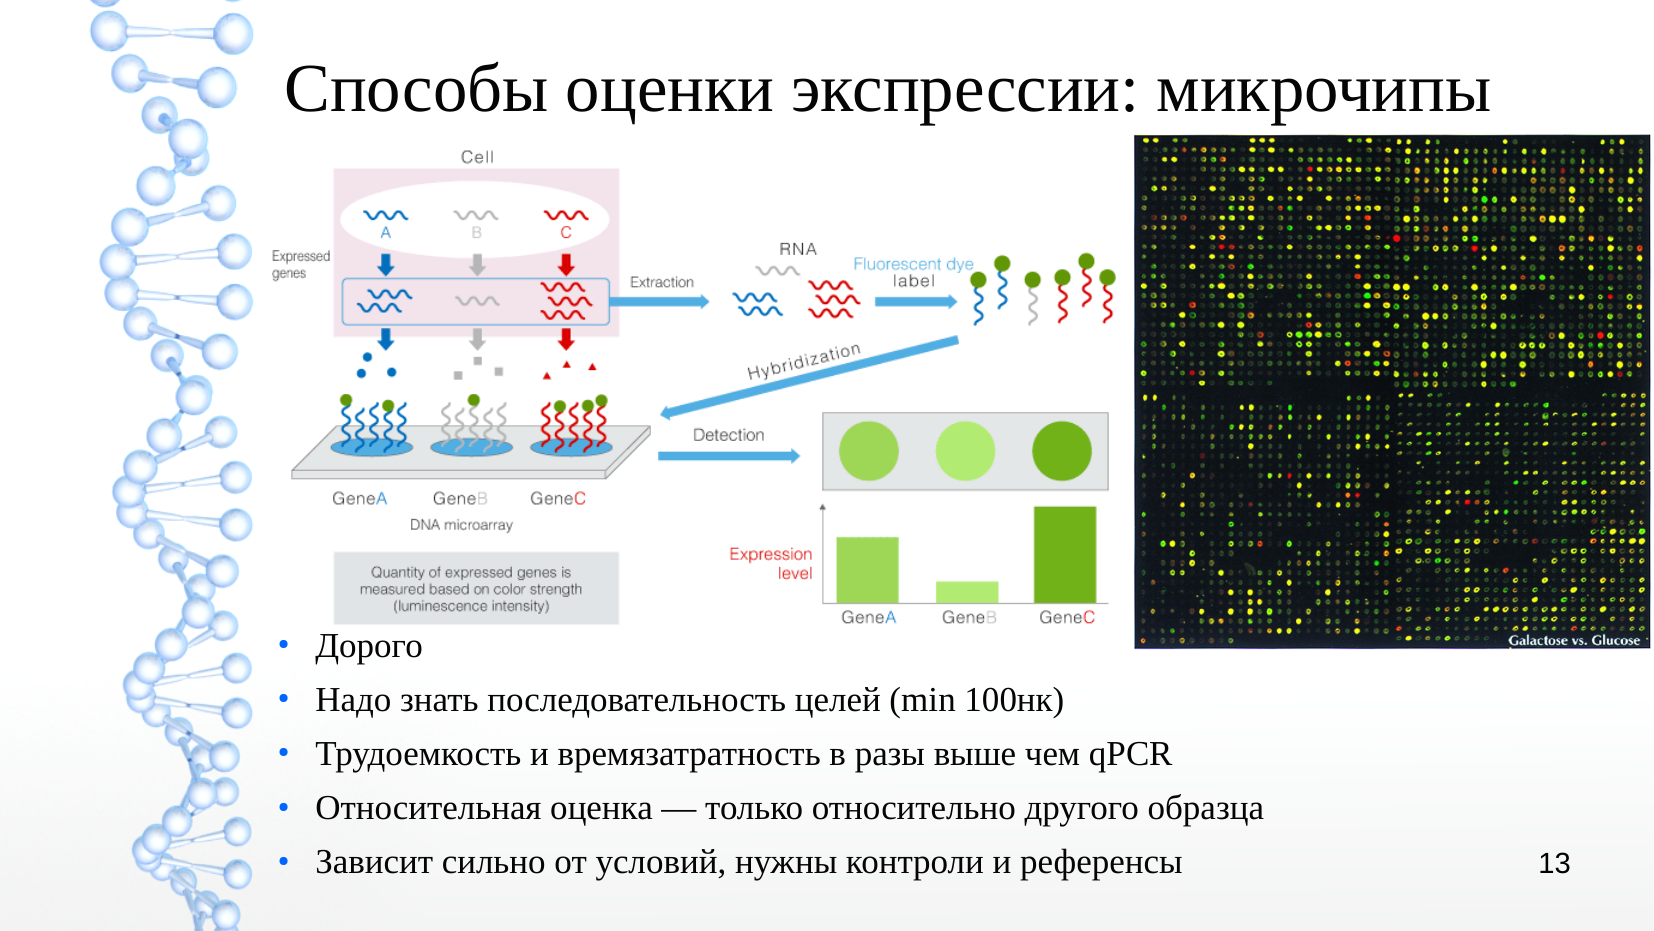

# Способы оценки экспрессии: микрочипы
Дорого
Надо знать последовательность целей (min 100нк)
Трудоемкость и времязатратность в разы выше чем qPCR
Относительная оценка — только относительно другого образца
Зависит сильно от условий, нужны контроли и референсы
13